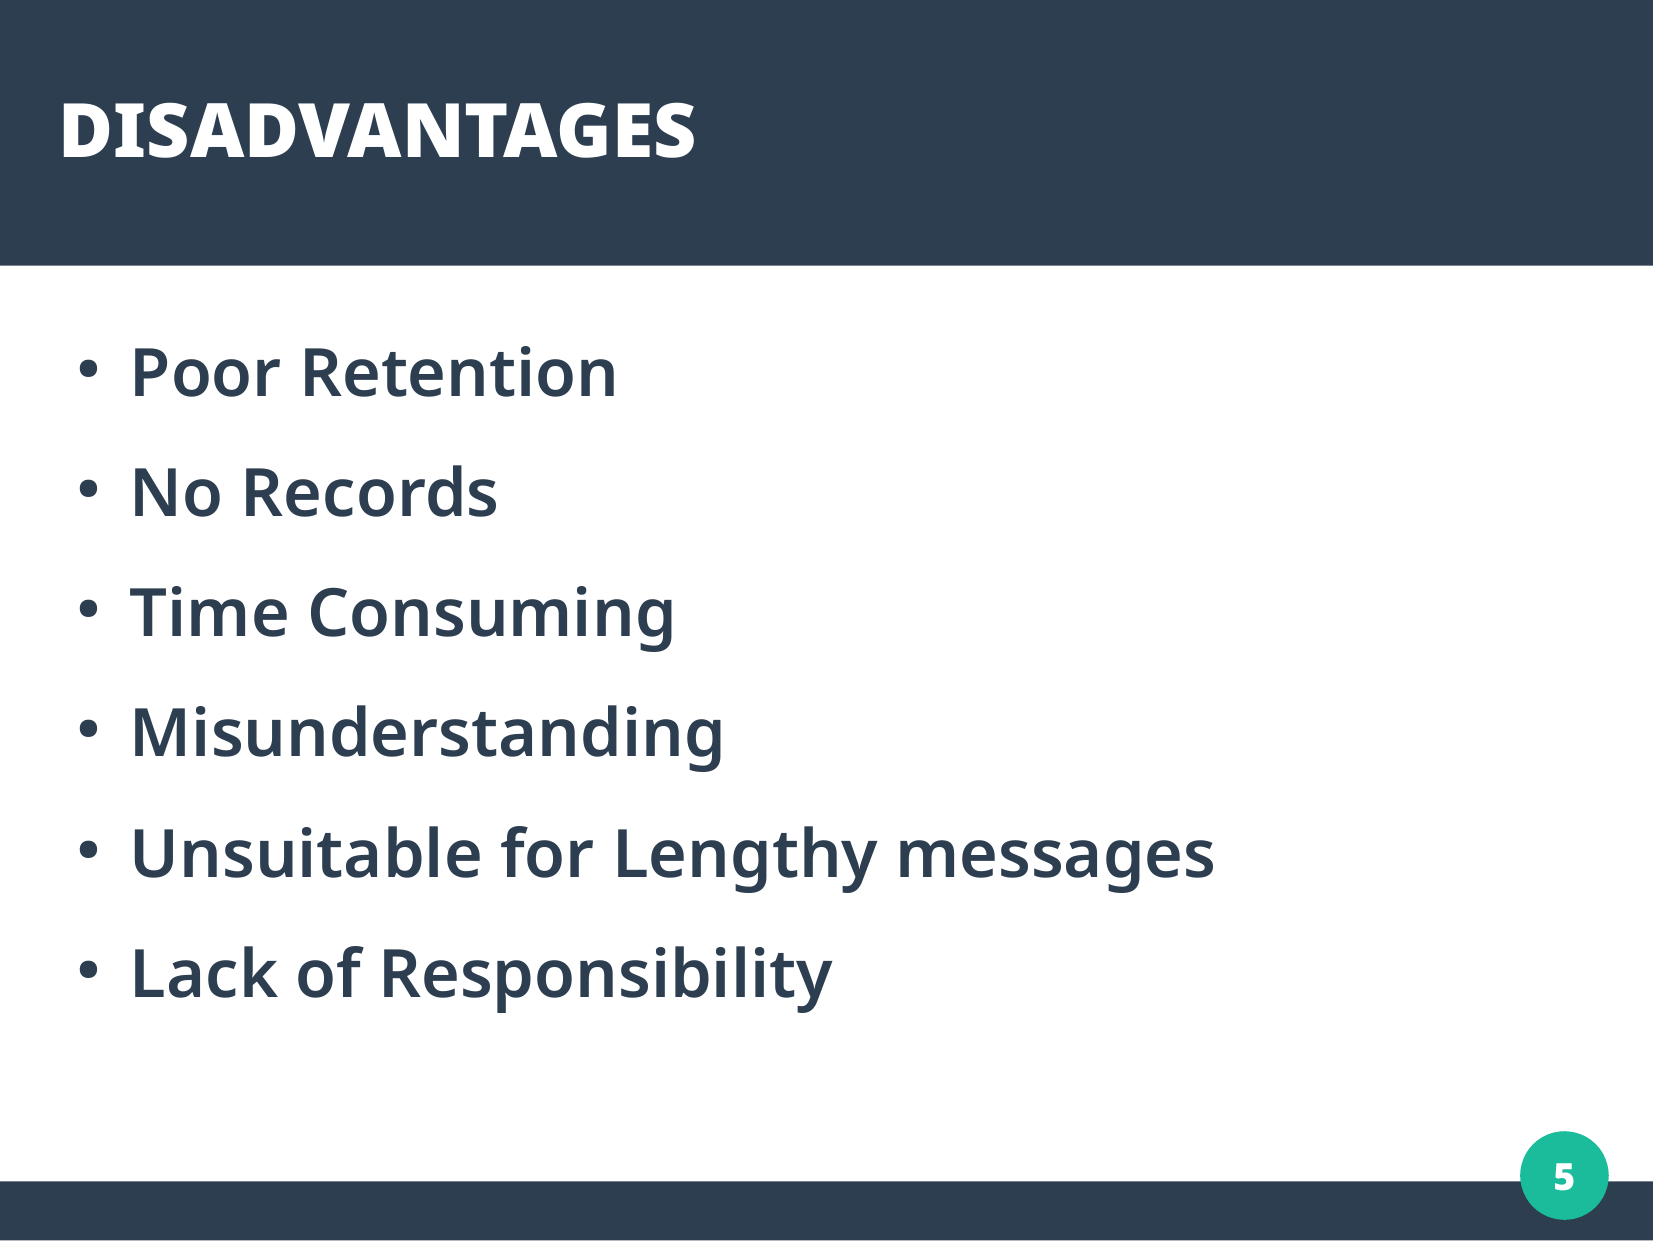

# DISADVANTAGES
Poor Retention
No Records
Time Consuming
Misunderstanding
Unsuitable for Lengthy messages
Lack of Responsibility
5